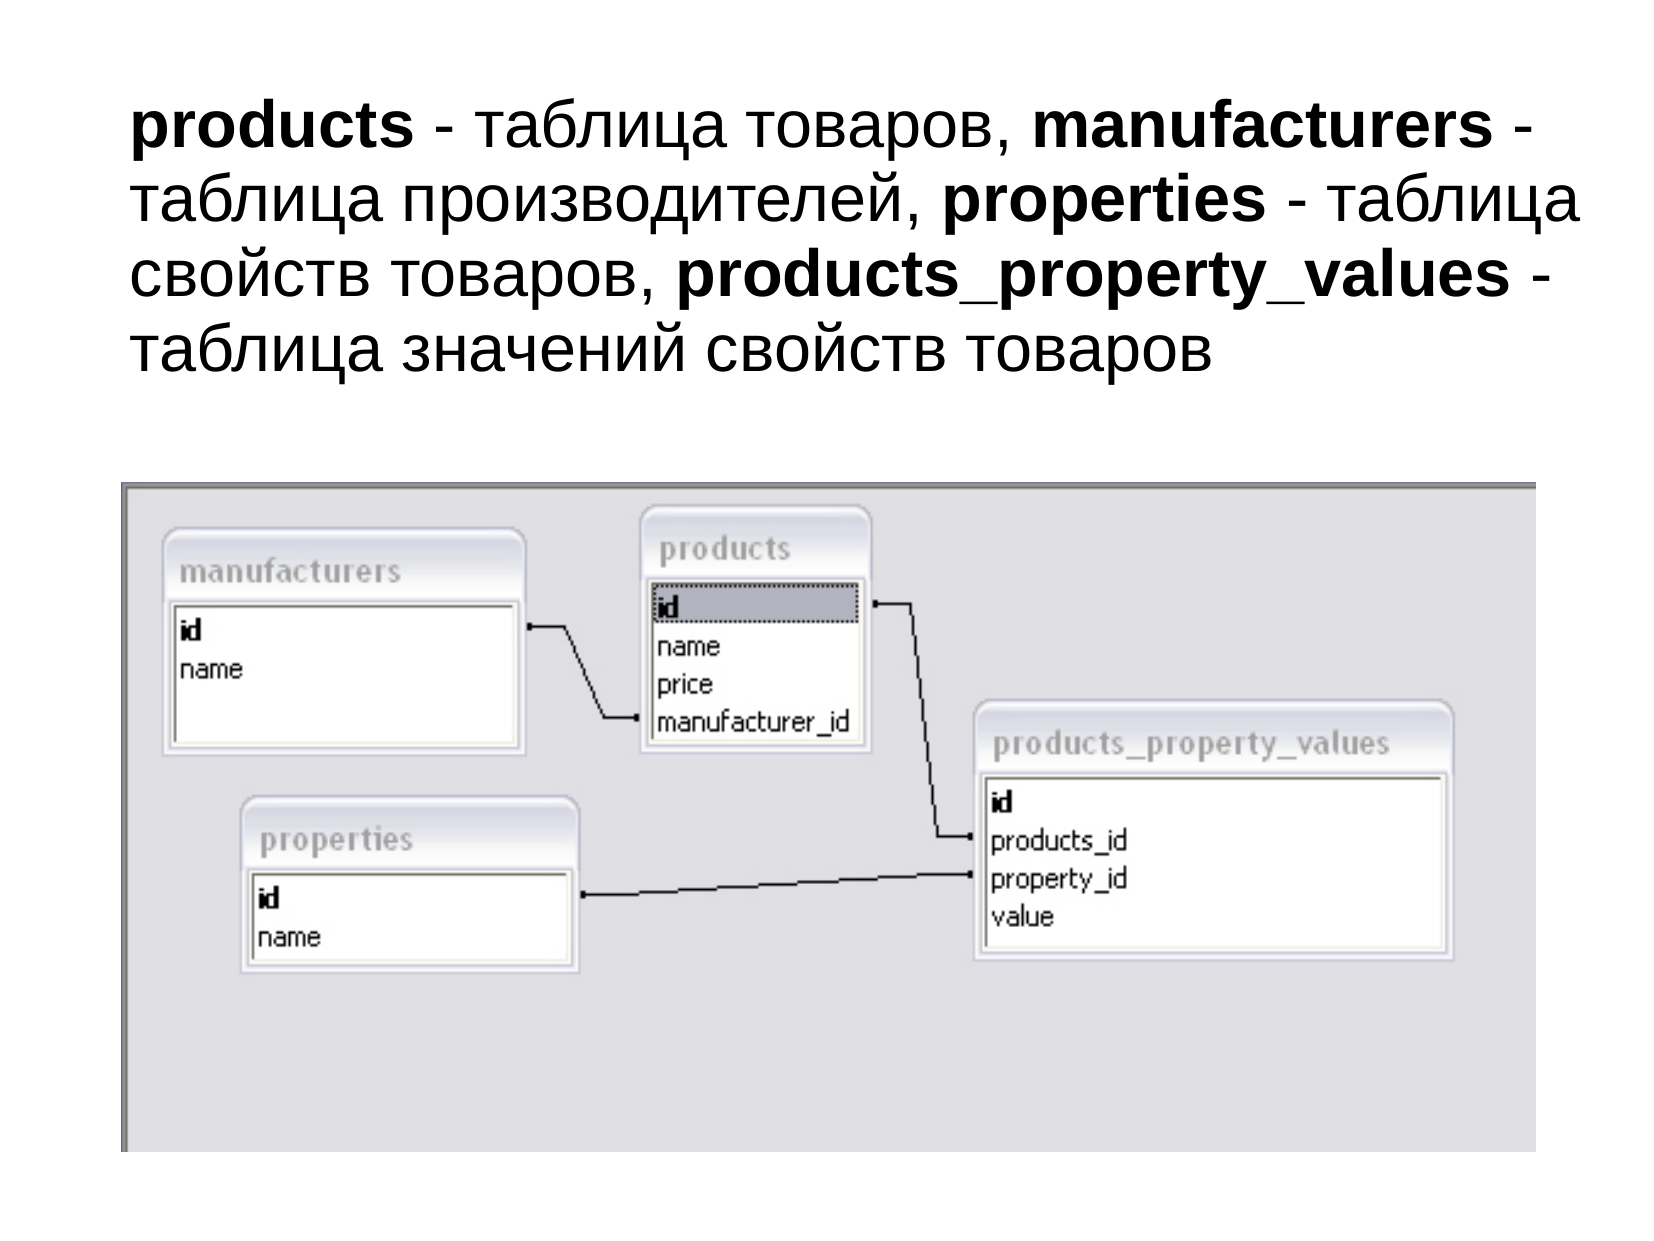

products - таблица товаров, manufacturers - таблица производителей, properties - таблица свойств товаров, products_property_values - таблица значений свойств товаров